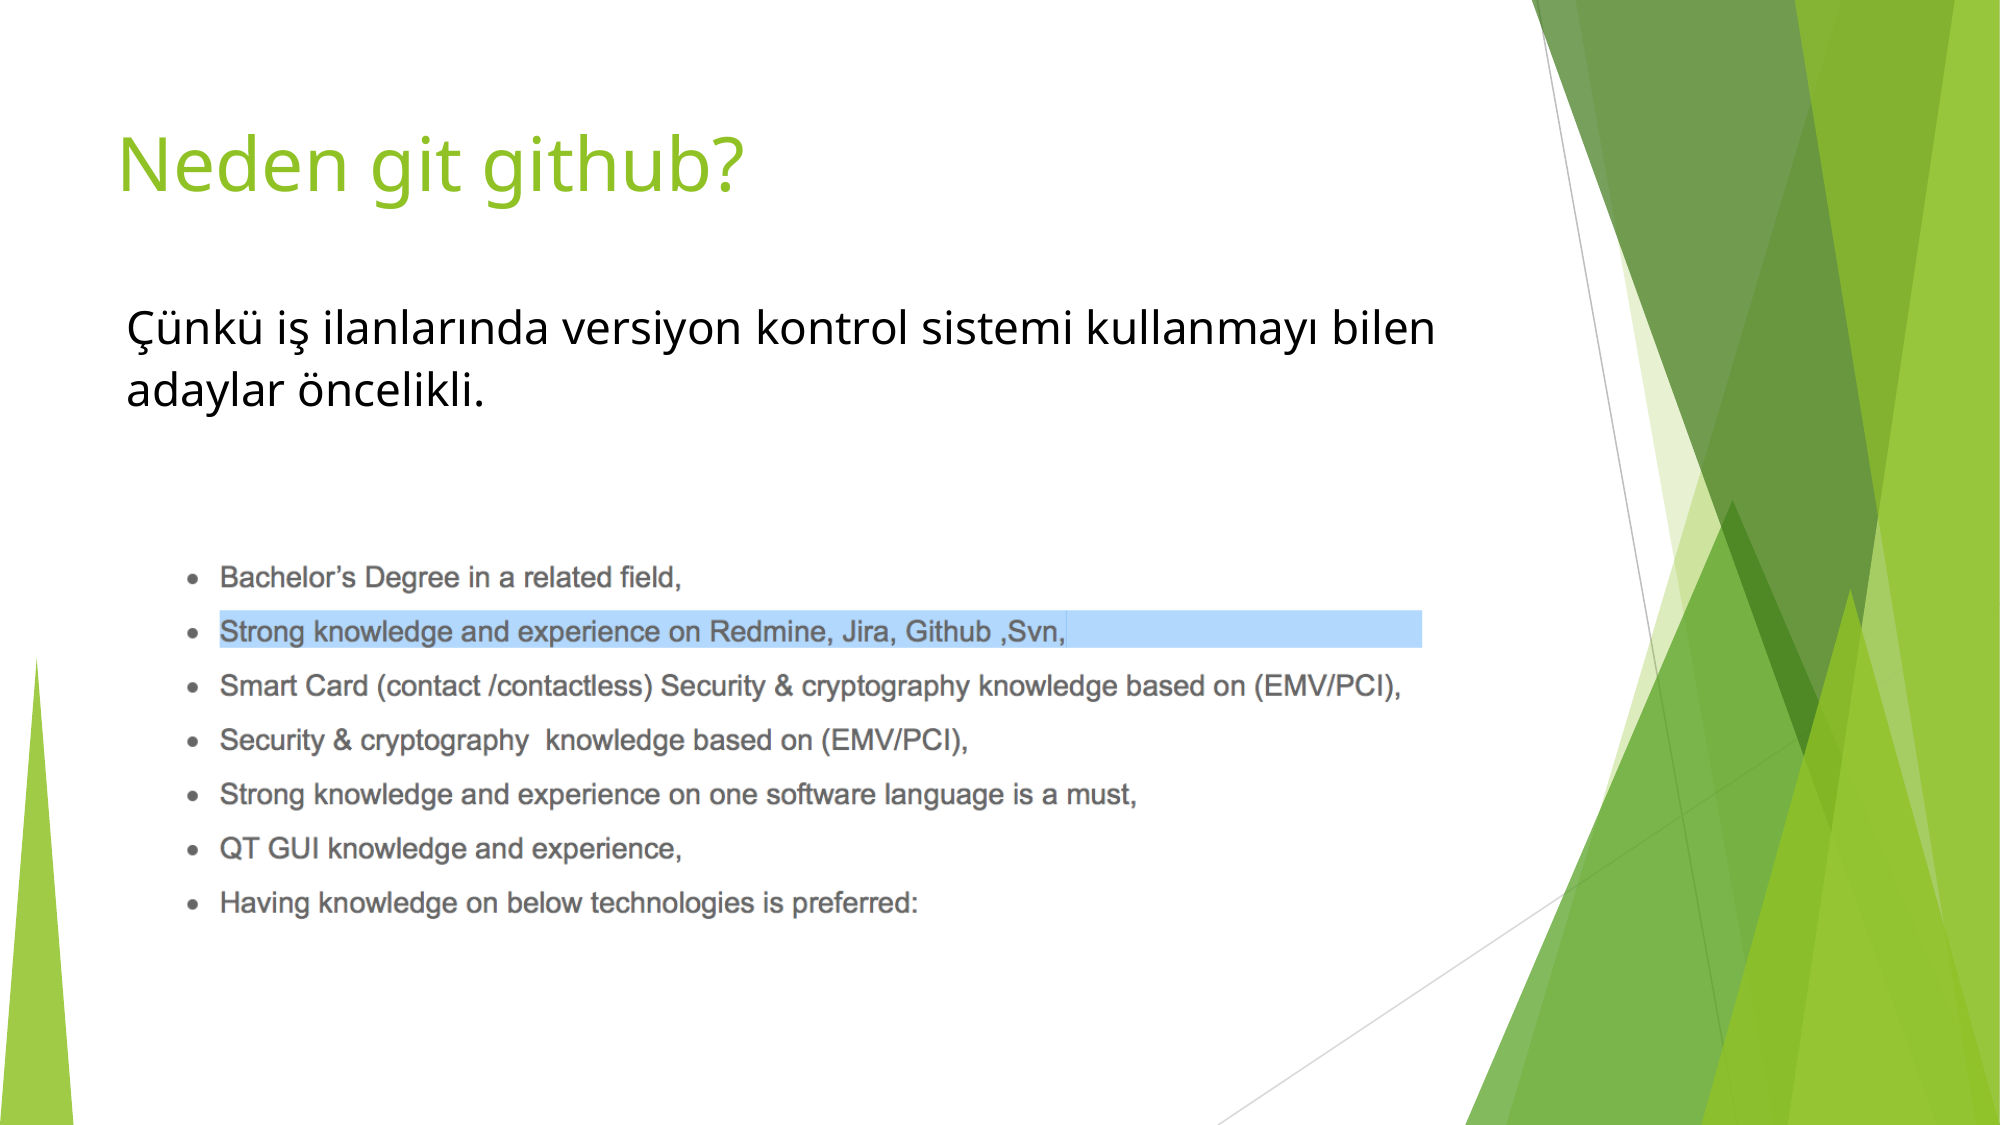

# Neden git github?
Çünkü iş ilanlarında versiyon kontrol sistemi kullanmayı bilen adaylar öncelikli.